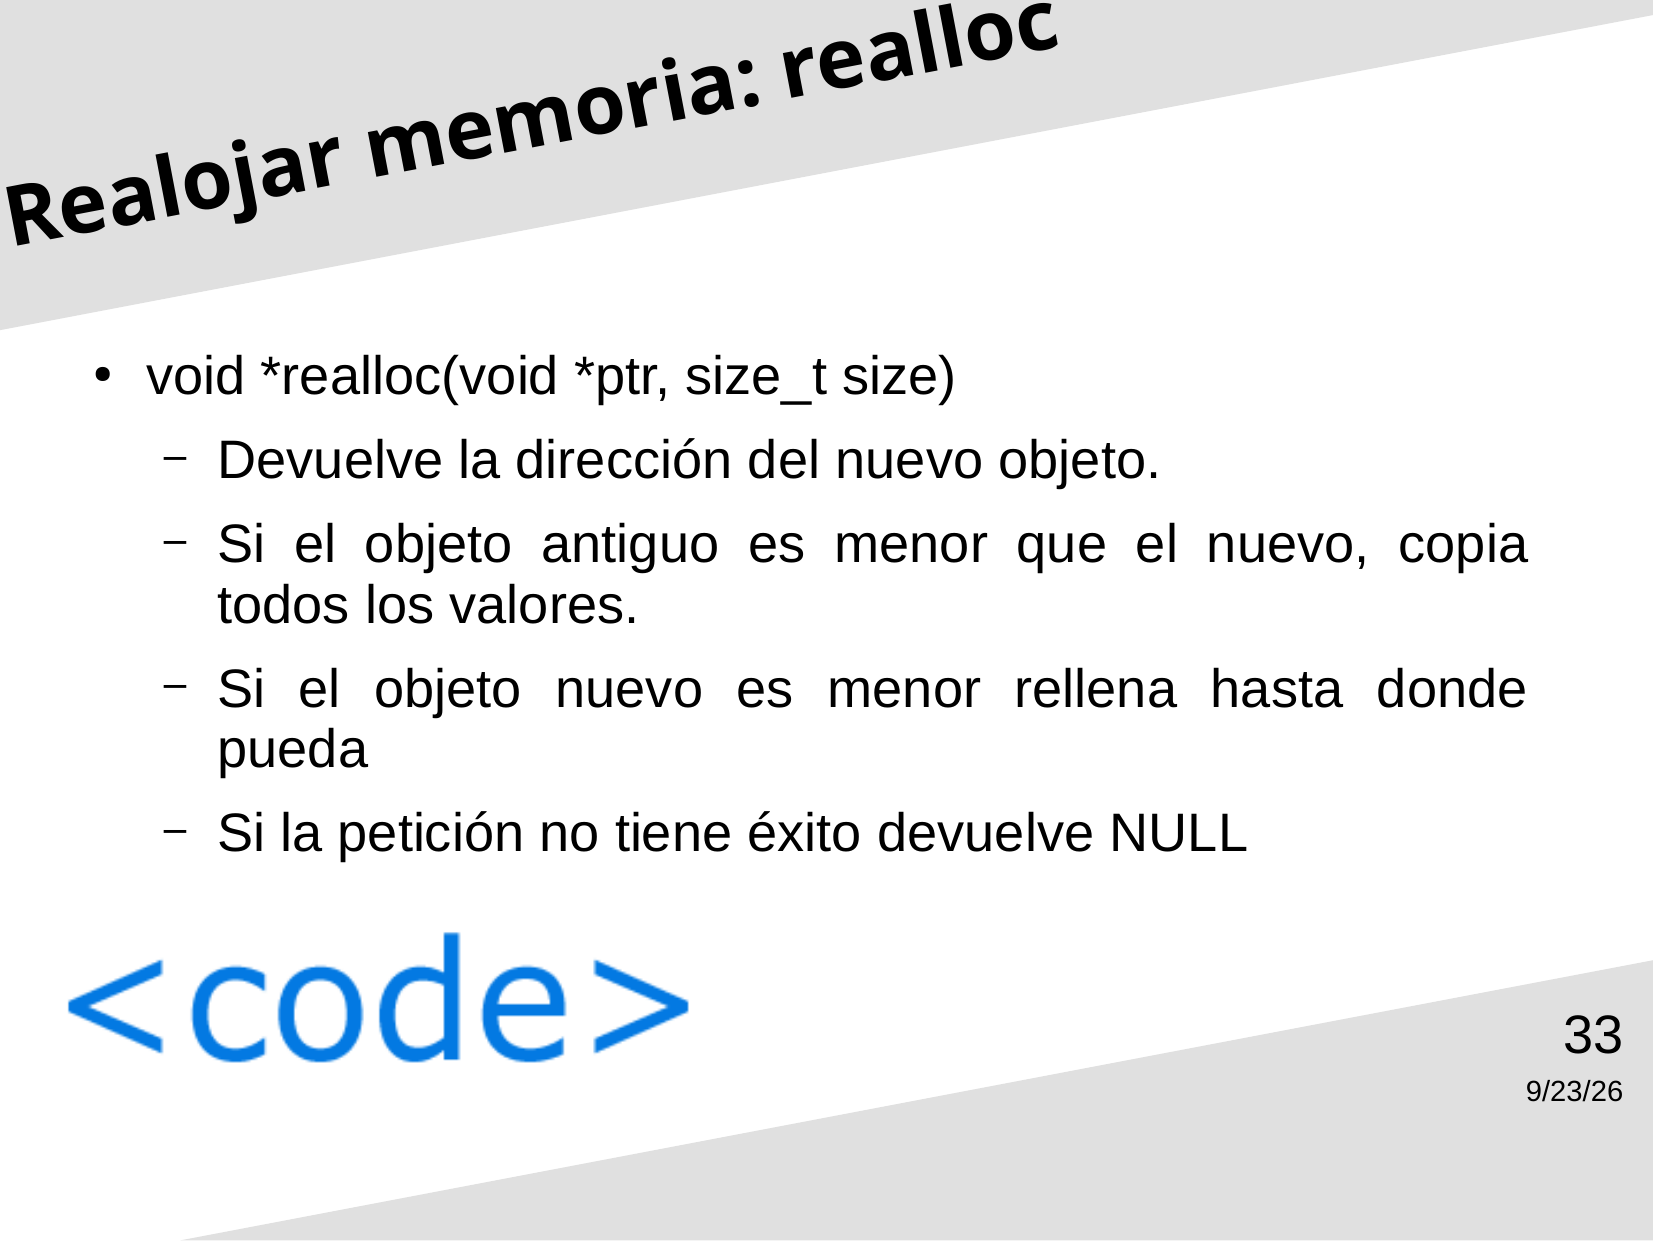

# Realojar memoria: realloc
void *realloc(void *ptr, size_t size)
Devuelve la dirección del nuevo objeto.
Si el objeto antiguo es menor que el nuevo, copia todos los valores.
Si el objeto nuevo es menor rellena hasta donde pueda
Si la petición no tiene éxito devuelve NULL
33